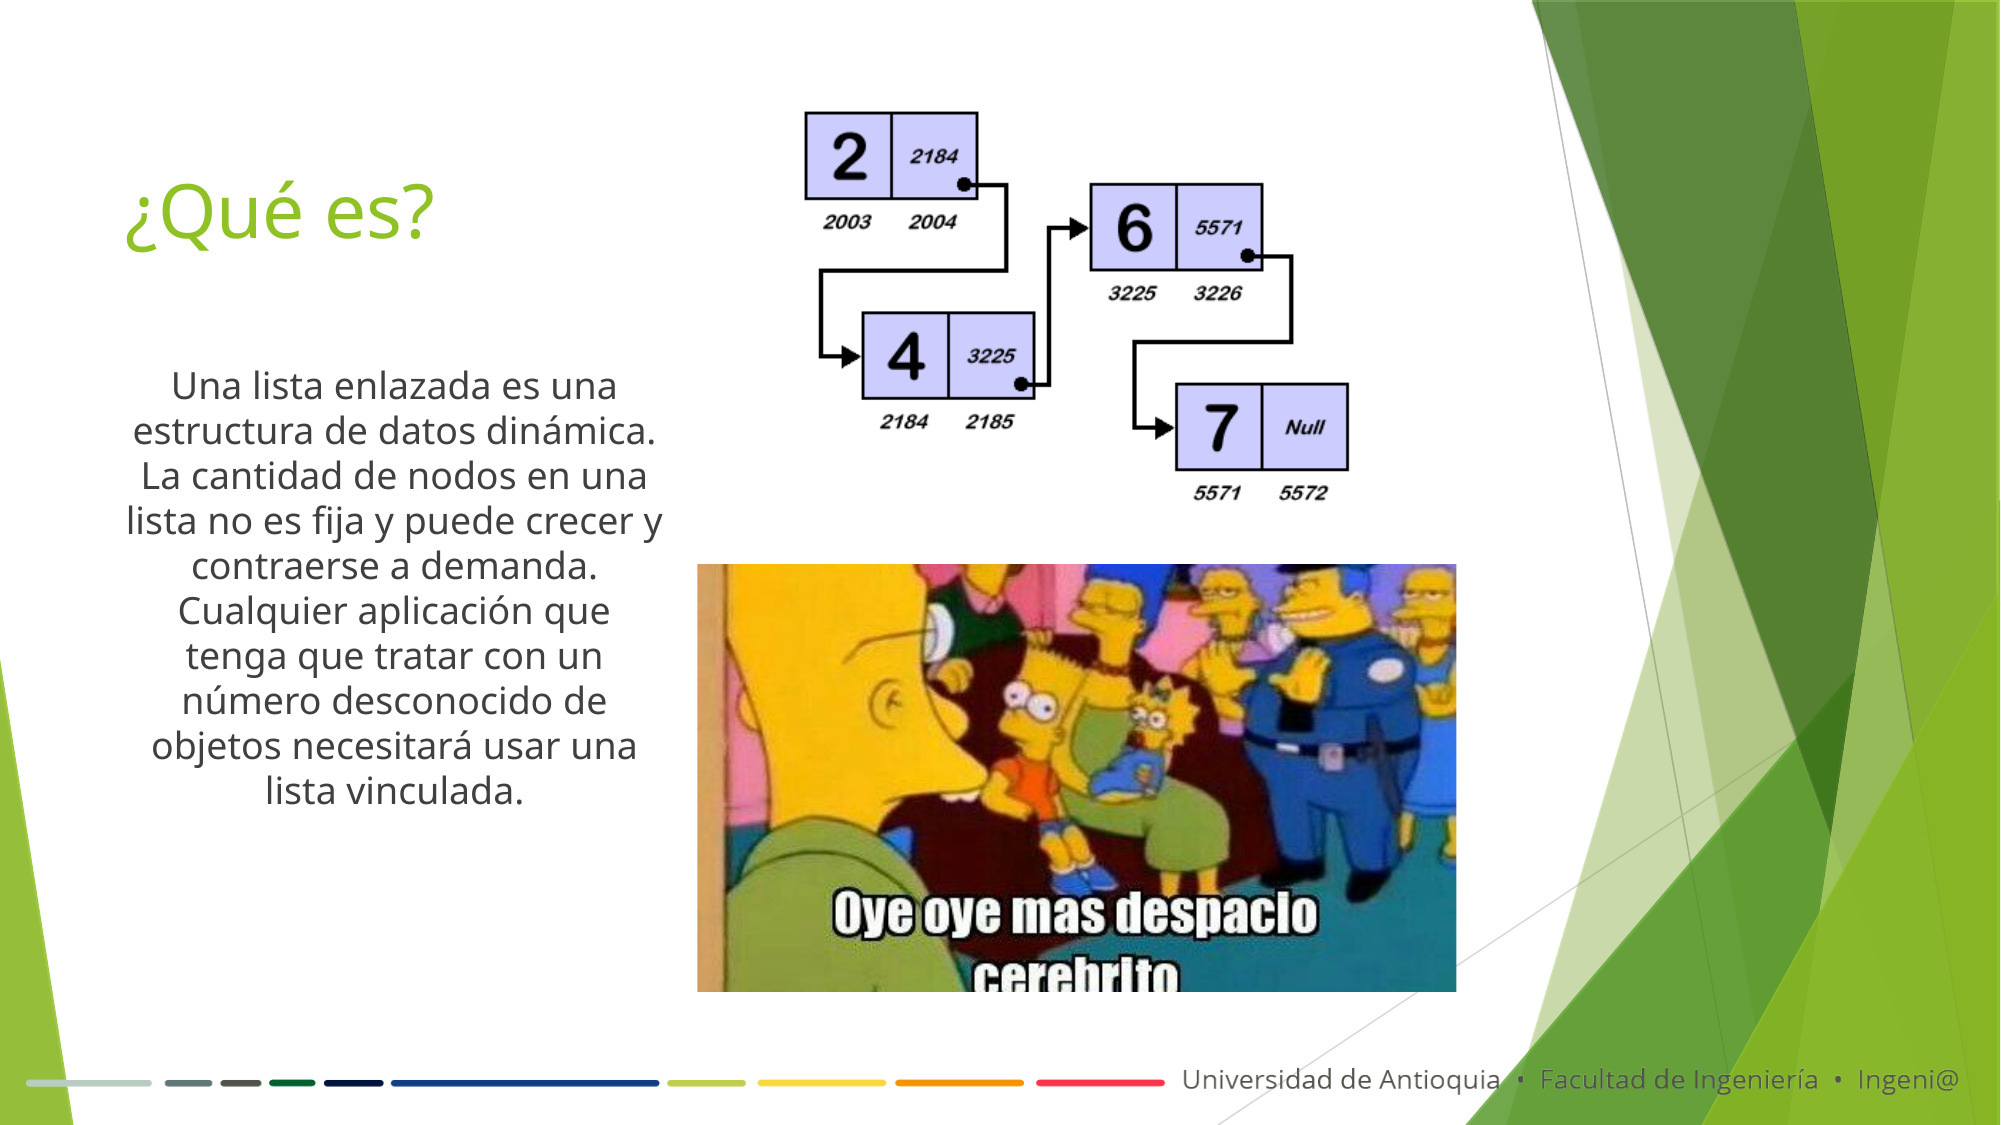

# ¿Qué es?
Una lista enlazada es una estructura de datos dinámica. La cantidad de nodos en una lista no es fija y puede crecer y contraerse a demanda. Cualquier aplicación que tenga que tratar con un número desconocido de objetos necesitará usar una lista vinculada.